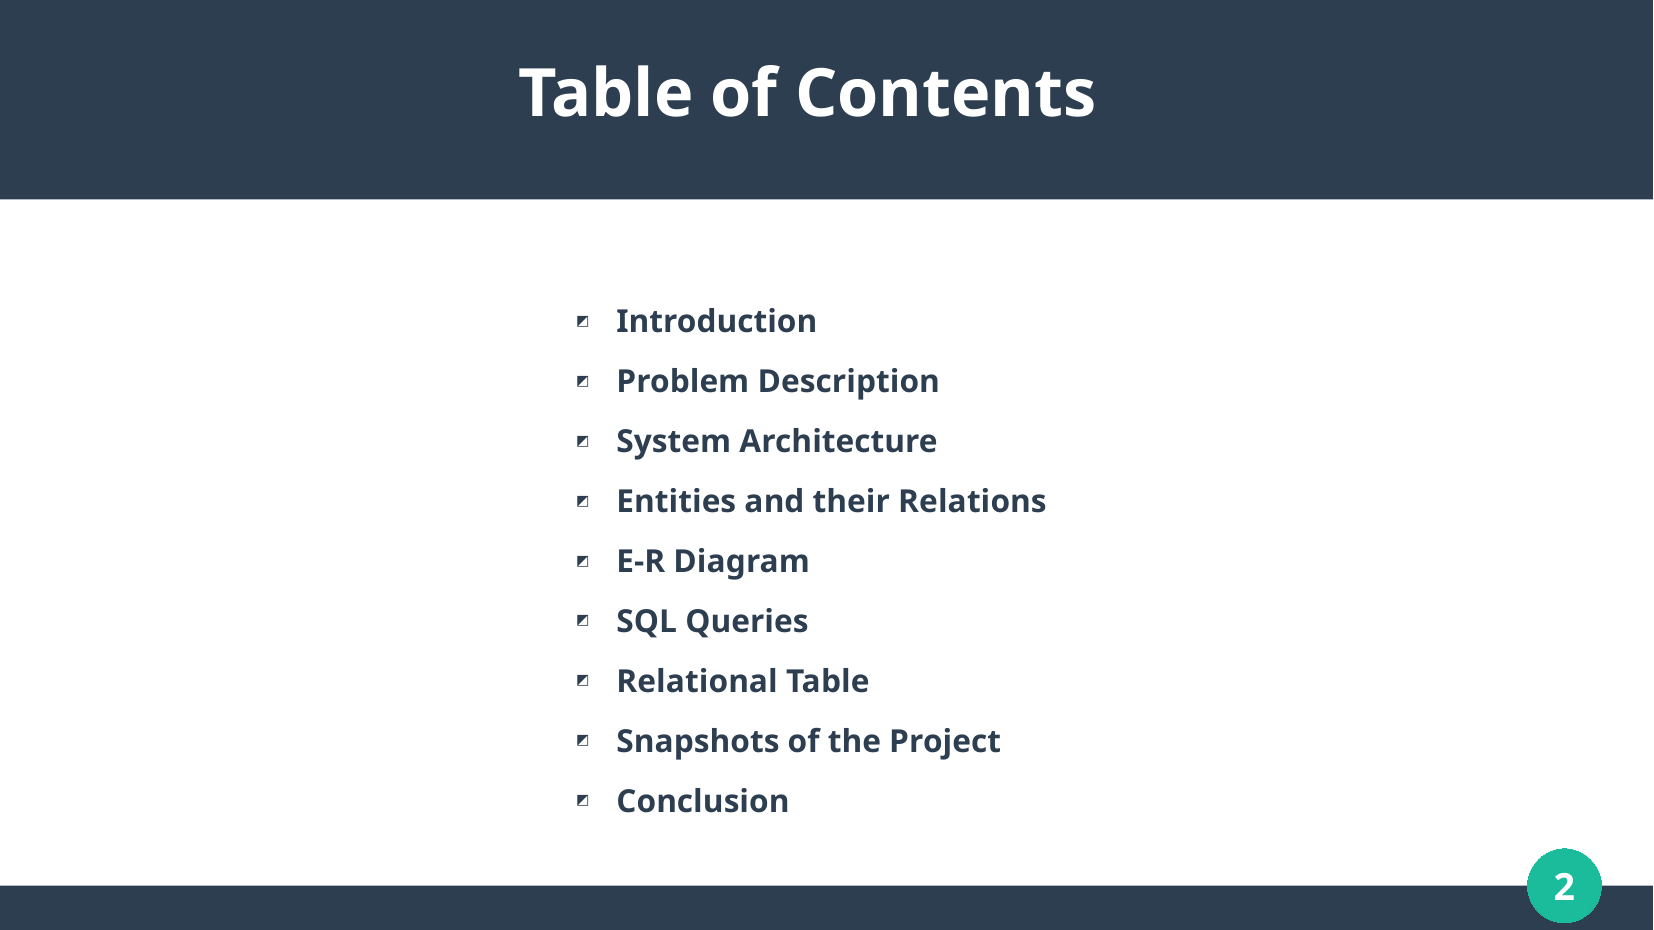

# Table of Contents
Introduction
Problem Description
System Architecture
Entities and their Relations
E-R Diagram
SQL Queries
Relational Table
Snapshots of the Project
Conclusion
2